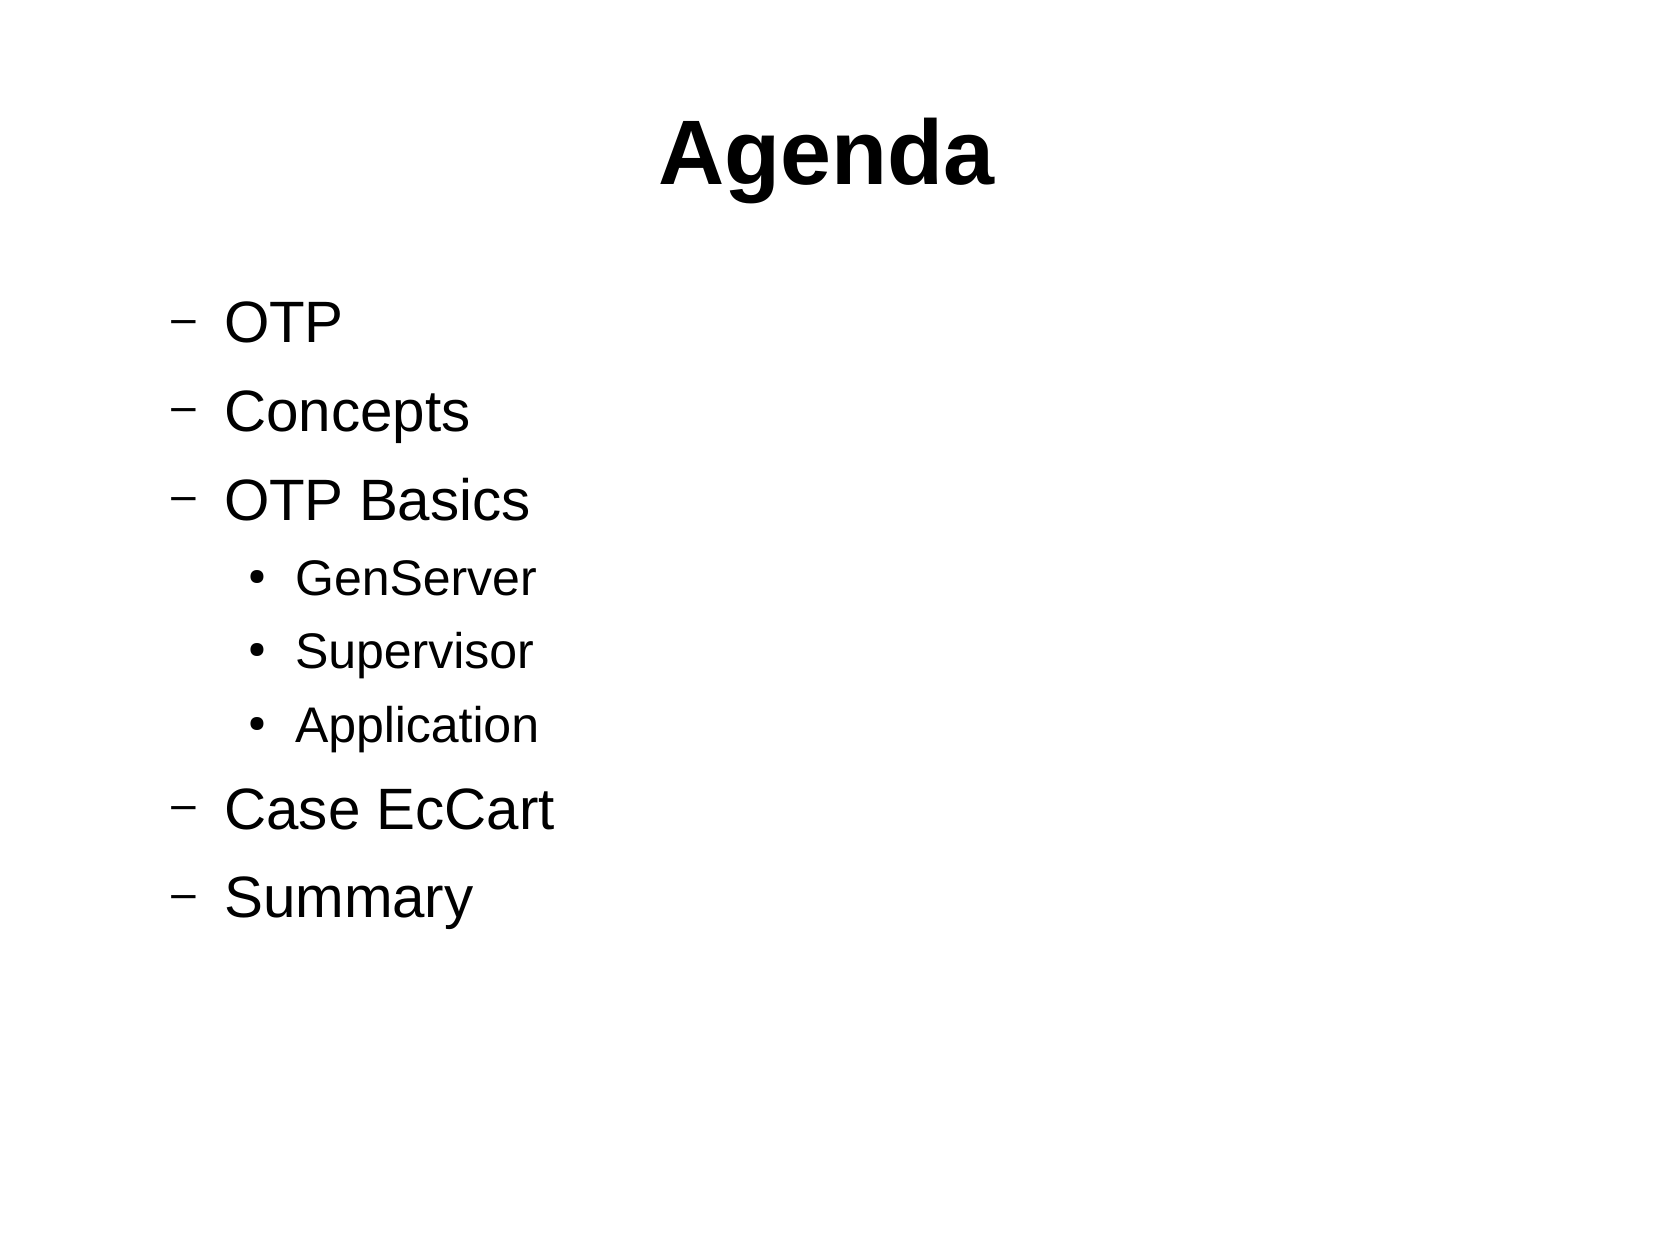

# Agenda
OTP
Concepts
OTP Basics
GenServer
Supervisor
Application
Case EcCart
Summary